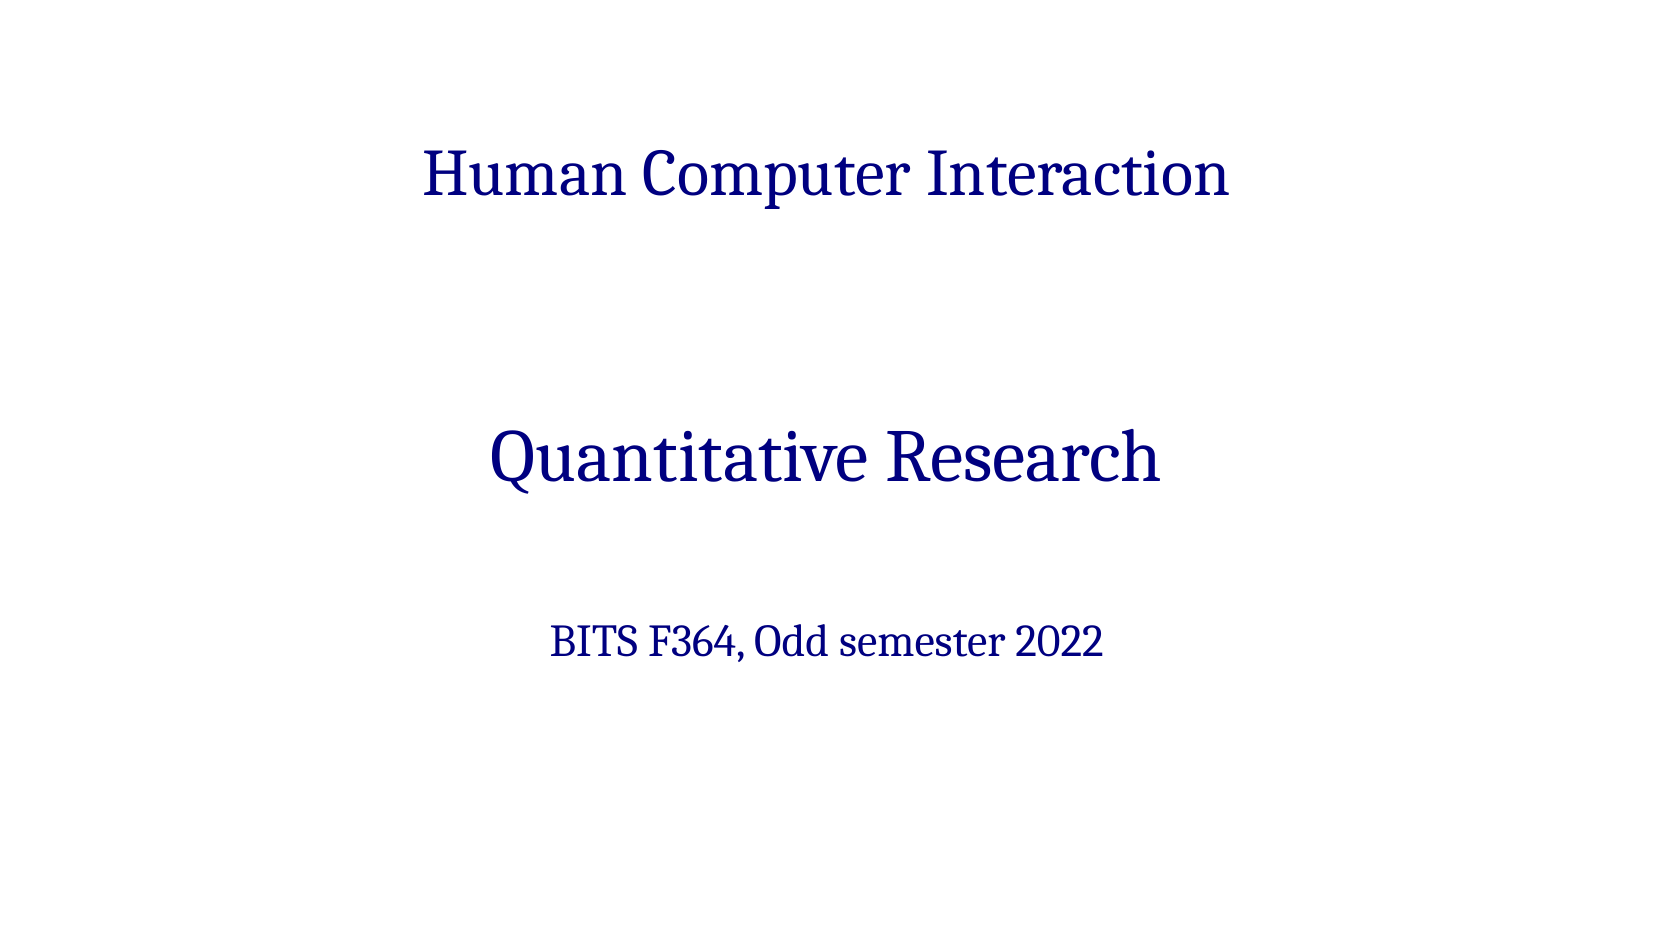

# Human Computer Interaction
Quantitative Research
BITS F364, Odd semester 2022